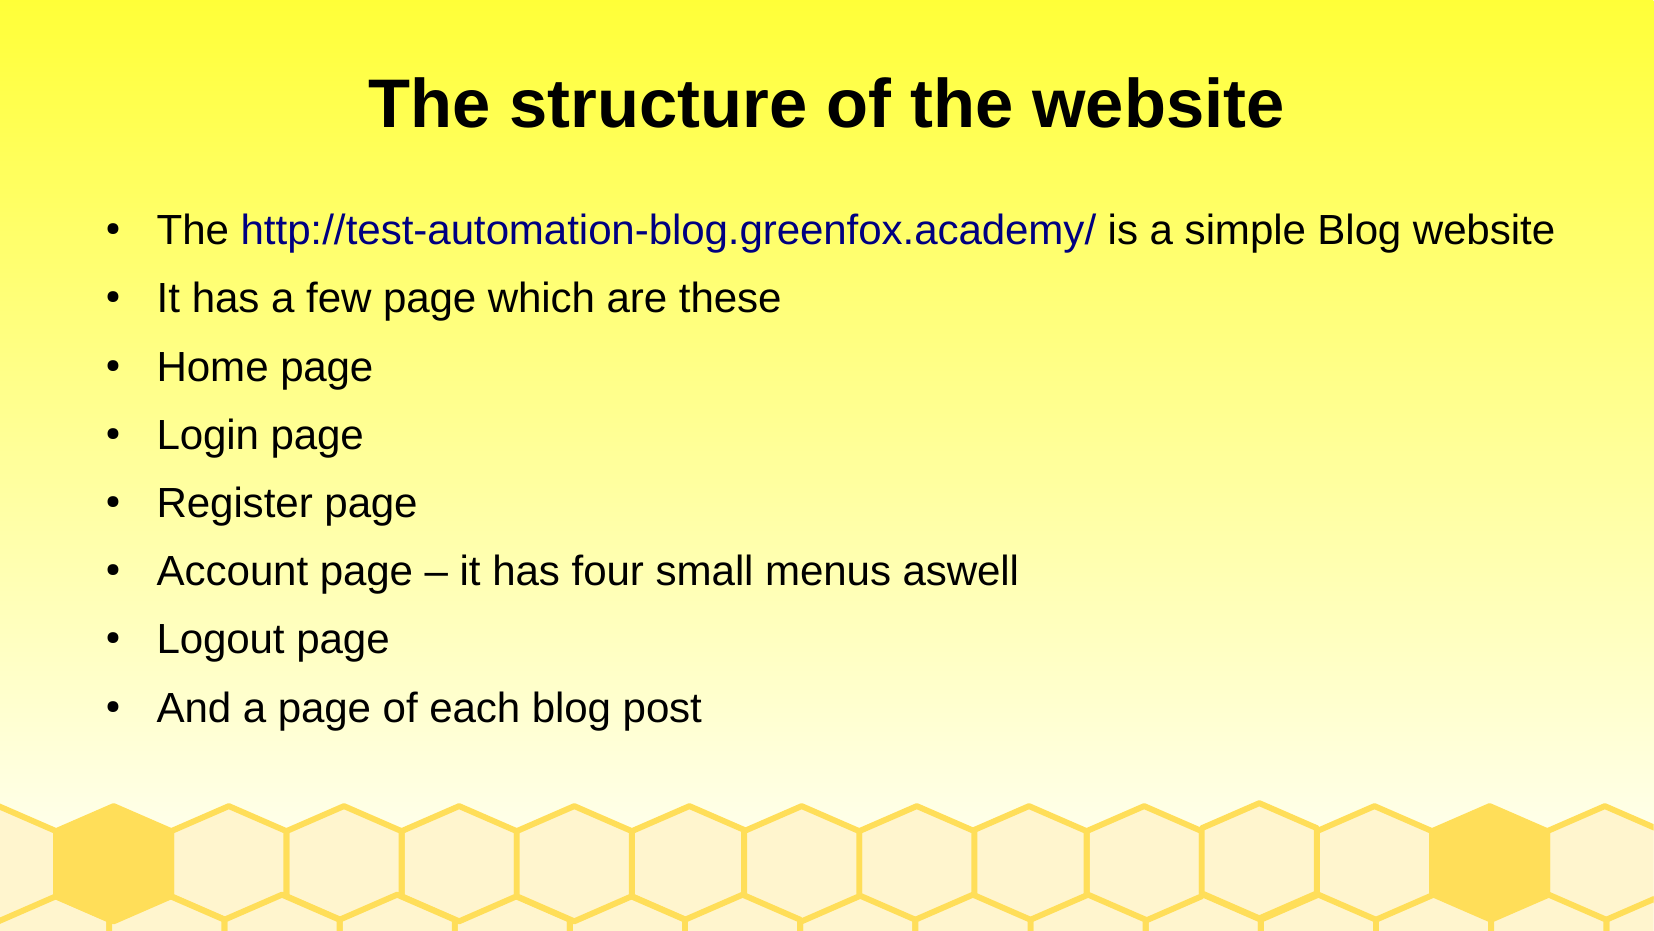

# The structure of the website
The http://test-automation-blog.greenfox.academy/ is a simple Blog website
It has a few page which are these
Home page
Login page
Register page
Account page – it has four small menus aswell
Logout page
And a page of each blog post